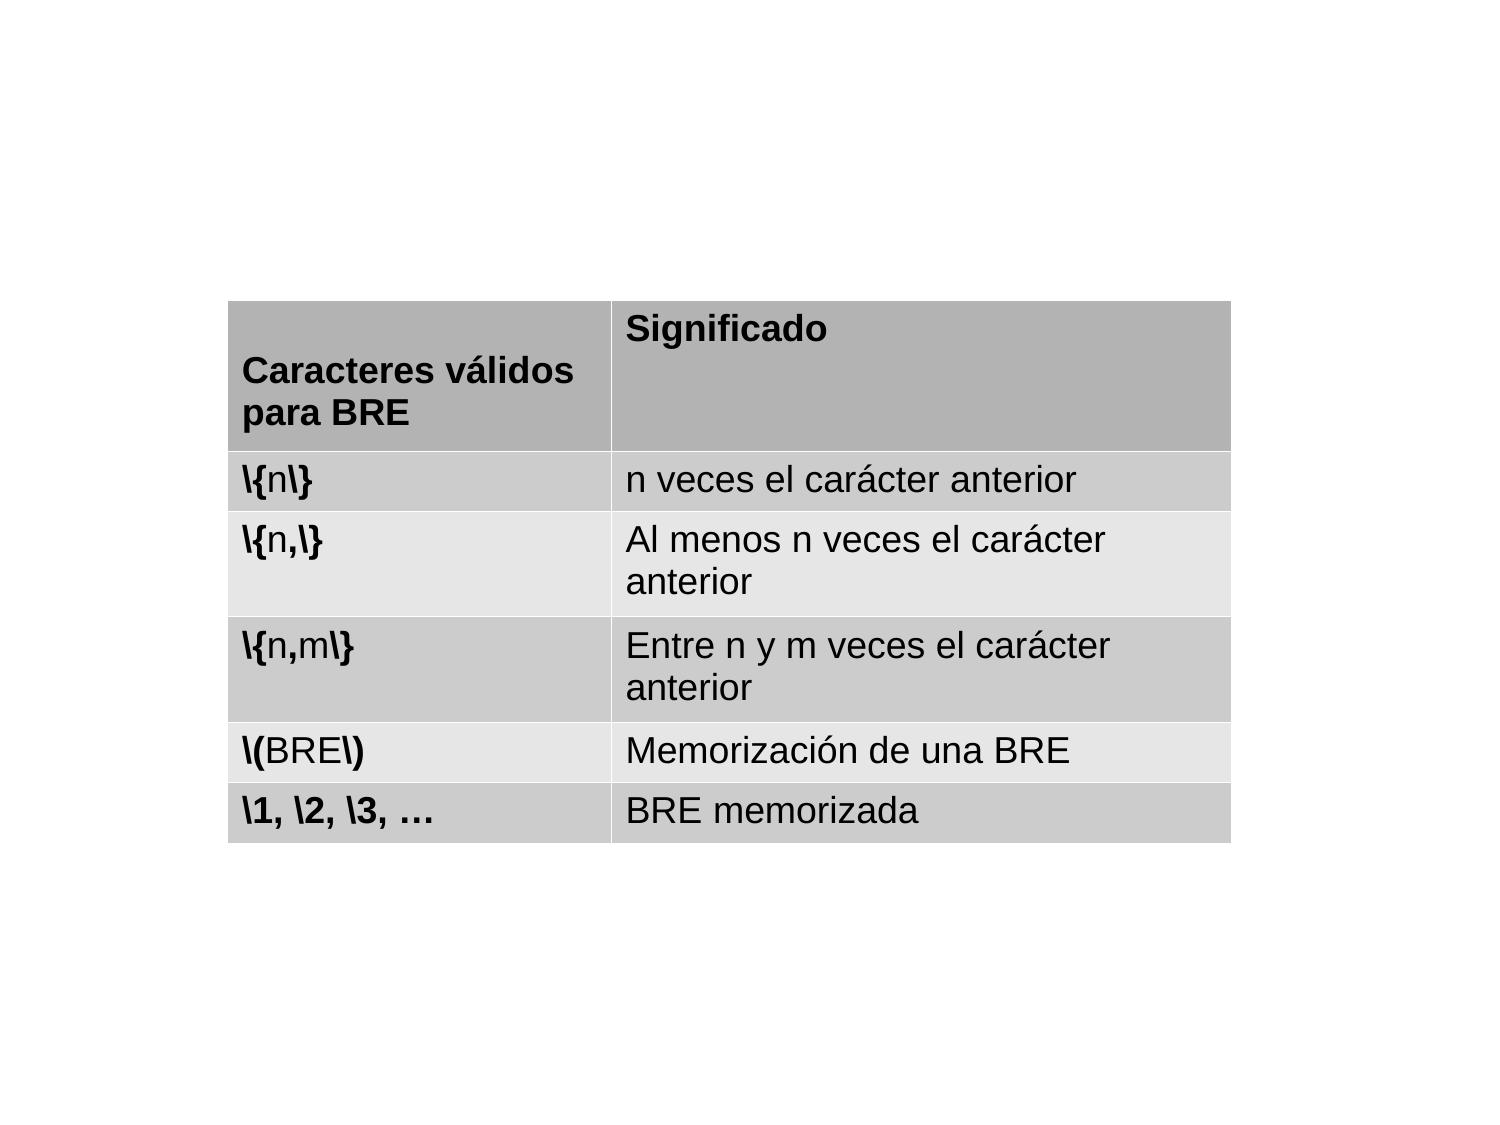

| Caracteres válidos para BRE | Significado |
| --- | --- |
| \{n\} | n veces el carácter anterior |
| \{n,\} | Al menos n veces el carácter anterior |
| \{n,m\} | Entre n y m veces el carácter anterior |
| \(BRE\) | Memorización de una BRE |
| \1, \2, \3, … | BRE memorizada |